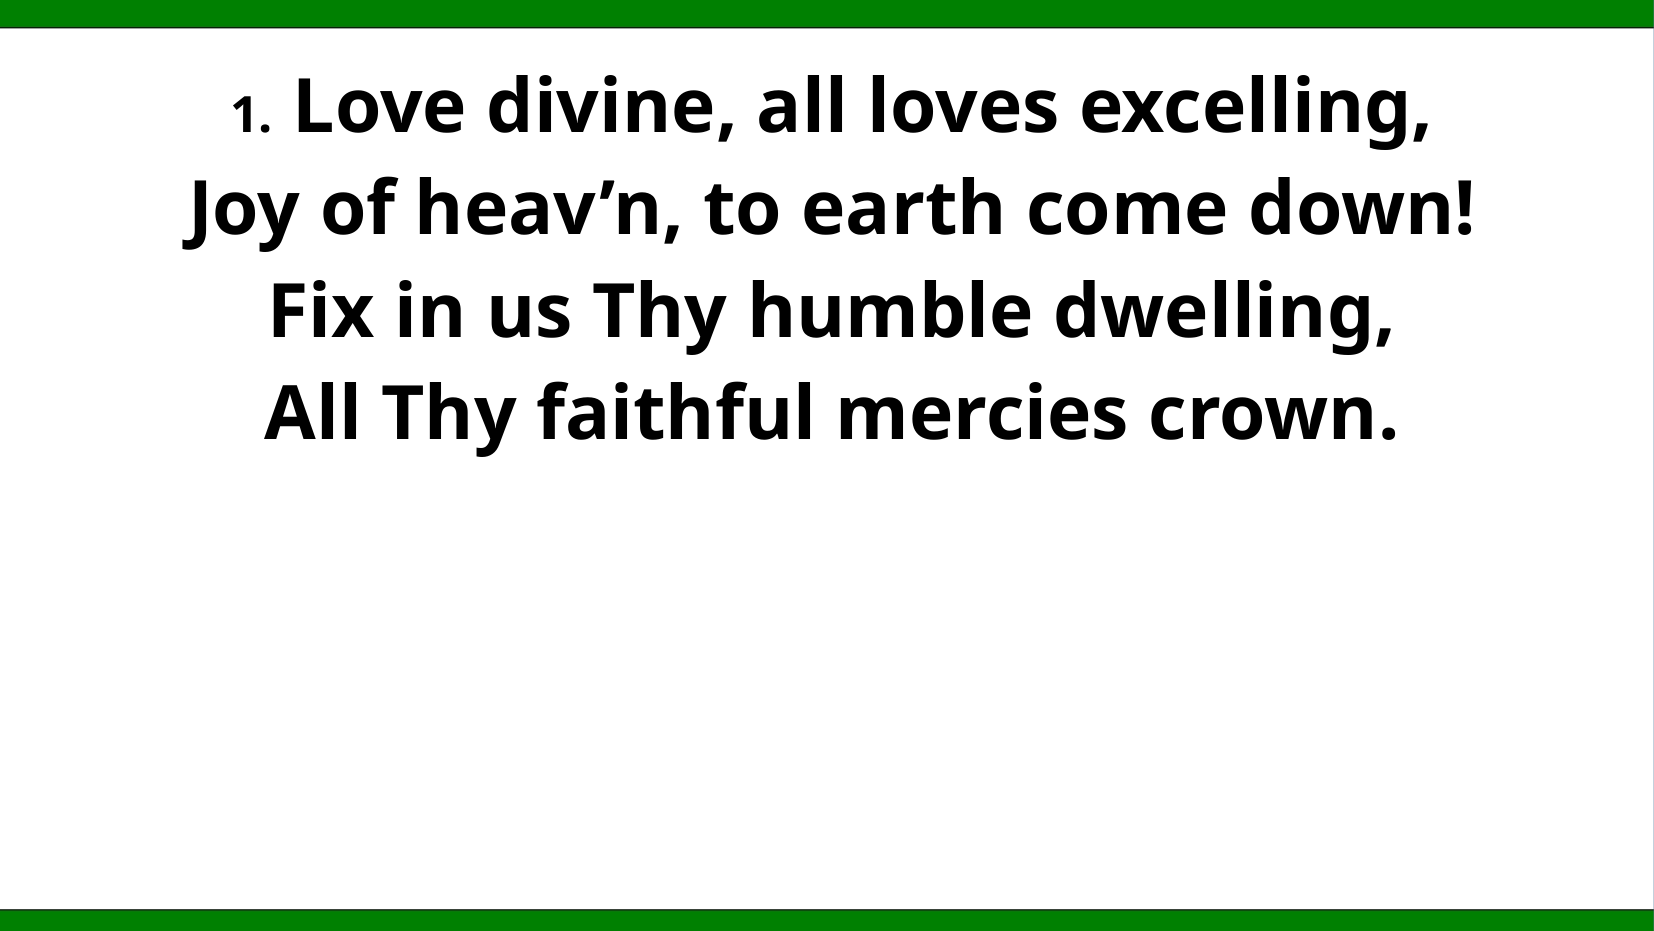

1. Love divine, all loves excelling,
Joy of heav’n, to earth come down!
Fix in us Thy humble dwelling,
All Thy faithful mercies crown.